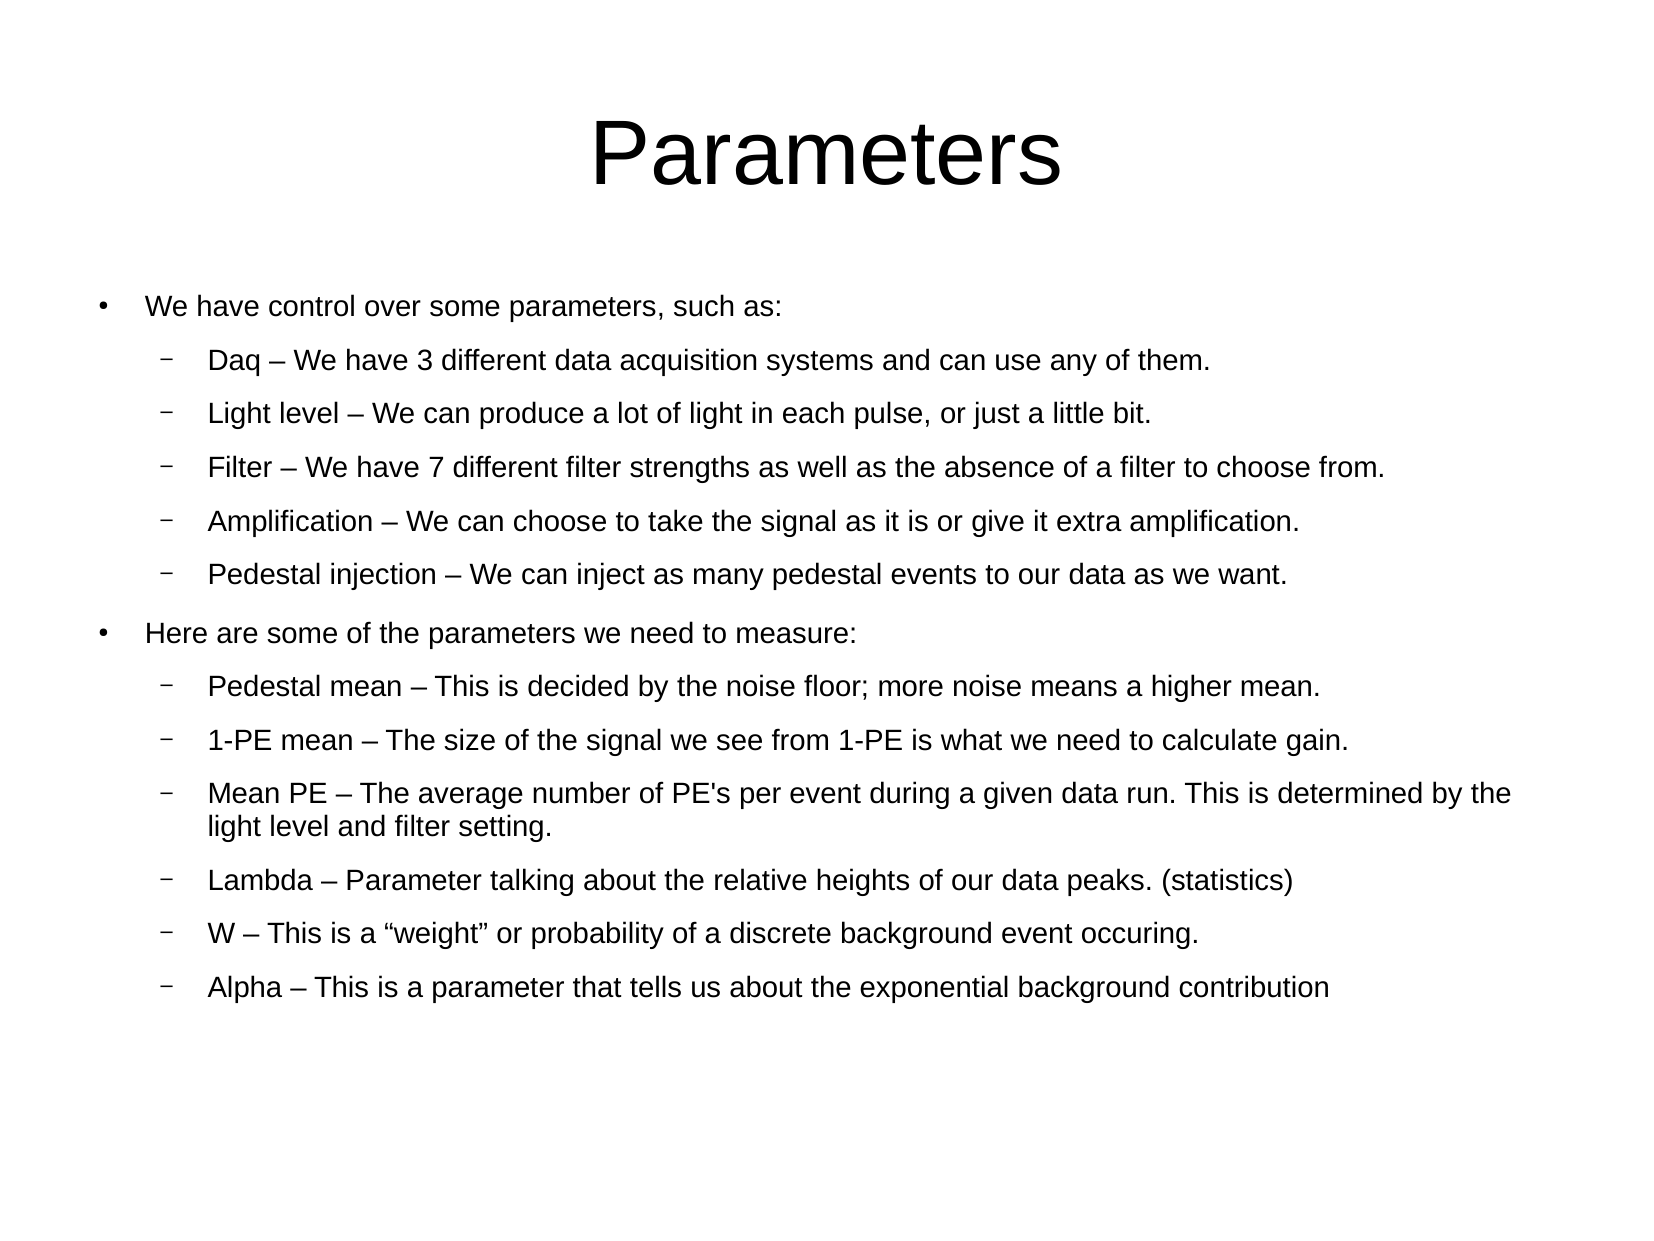

# Parameters
We have control over some parameters, such as:
Daq – We have 3 different data acquisition systems and can use any of them.
Light level – We can produce a lot of light in each pulse, or just a little bit.
Filter – We have 7 different filter strengths as well as the absence of a filter to choose from.
Amplification – We can choose to take the signal as it is or give it extra amplification.
Pedestal injection – We can inject as many pedestal events to our data as we want.
Here are some of the parameters we need to measure:
Pedestal mean – This is decided by the noise floor; more noise means a higher mean.
1-PE mean – The size of the signal we see from 1-PE is what we need to calculate gain.
Mean PE – The average number of PE's per event during a given data run. This is determined by the light level and filter setting.
Lambda – Parameter talking about the relative heights of our data peaks. (statistics)
W – This is a “weight” or probability of a discrete background event occuring.
Alpha – This is a parameter that tells us about the exponential background contribution